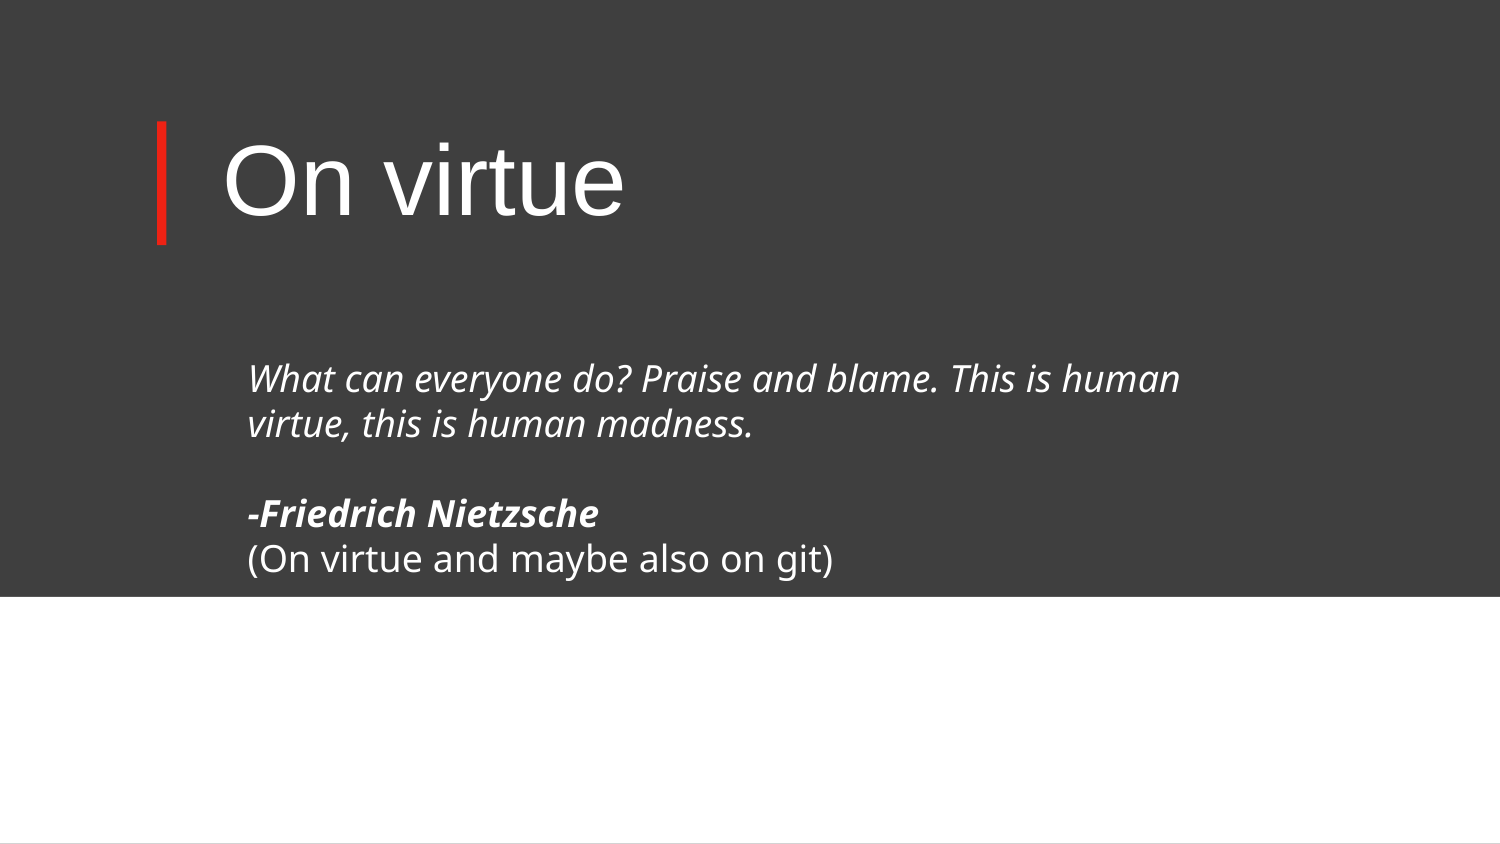

# On virtue What can everyone do? Praise and blame. This is human virtue, this is human madness. -Friedrich Nietzsche (On virtue and maybe also on git)